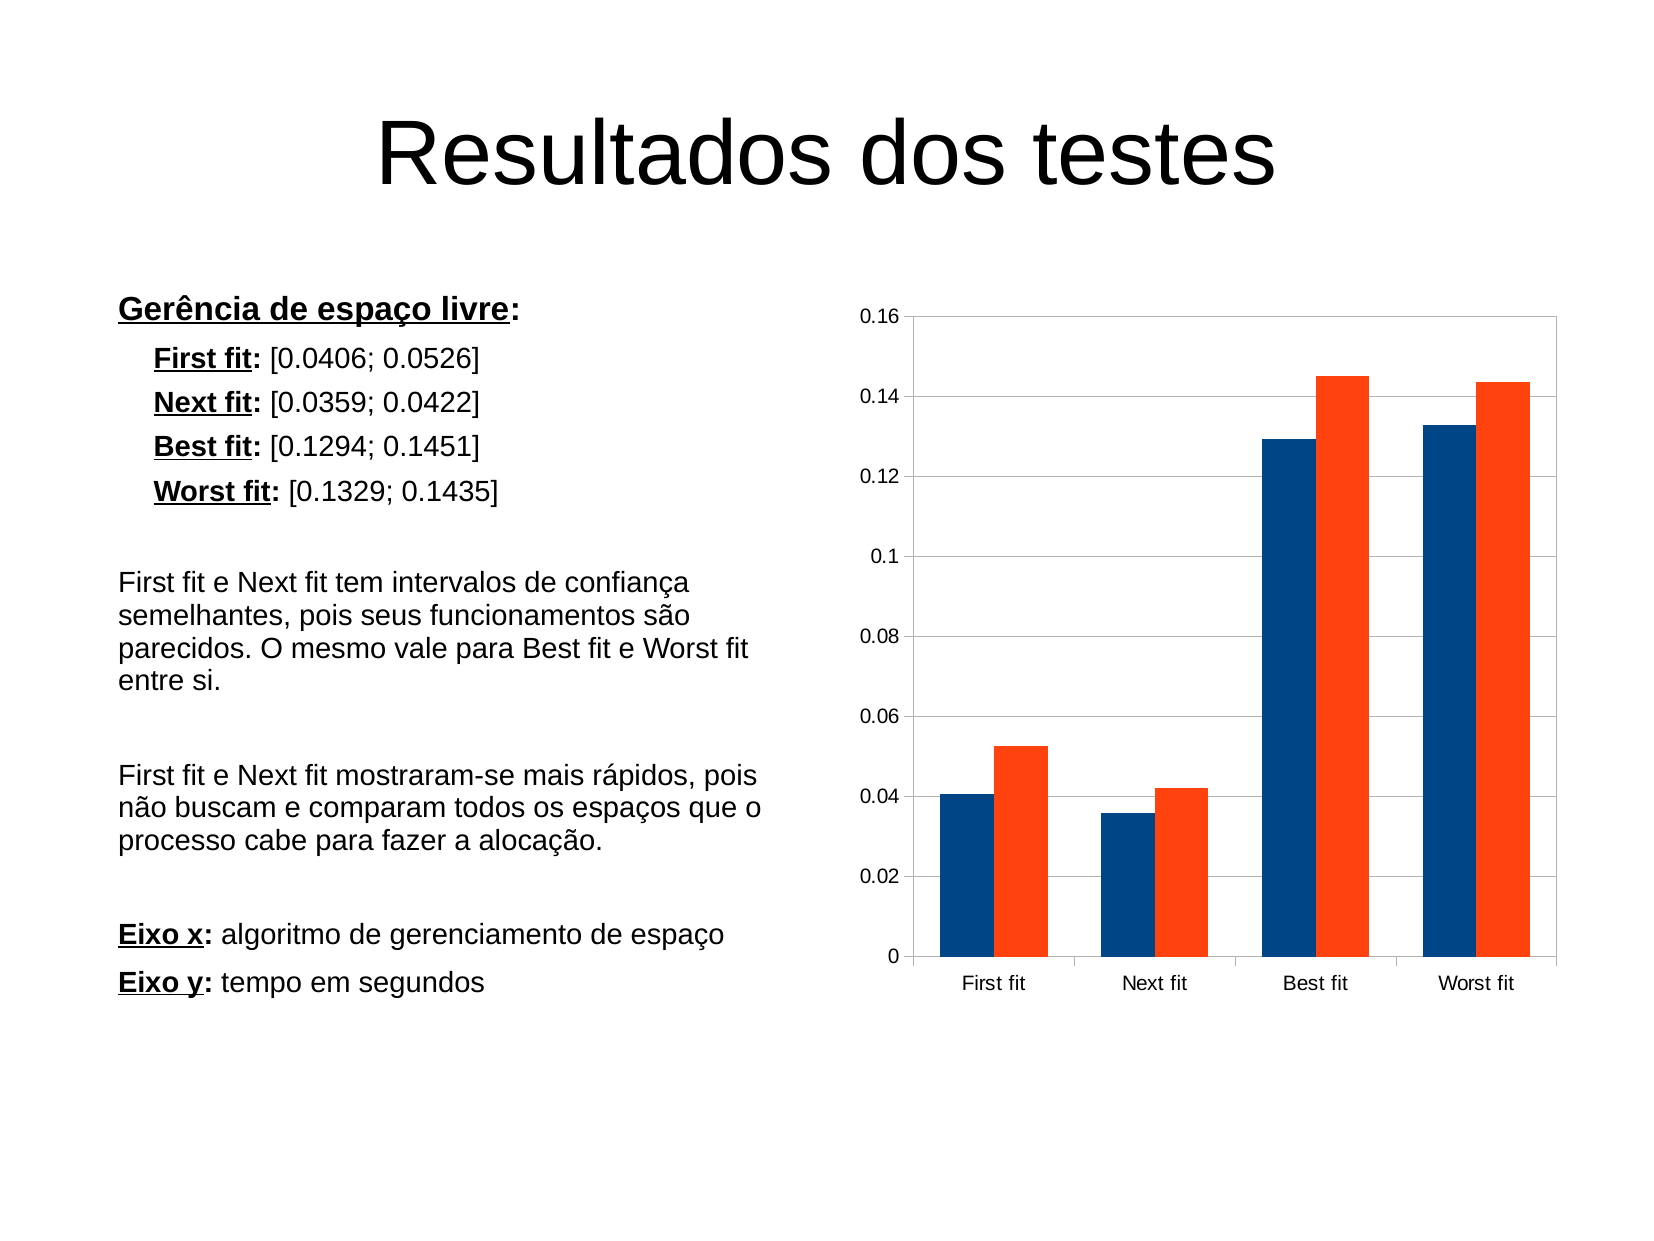

# Resultados dos testes
Gerência de espaço livre:
First fit: [0.0406; 0.0526]
Next fit: [0.0359; 0.0422]
Best fit: [0.1294; 0.1451]
Worst fit: [0.1329; 0.1435]
First fit e Next fit tem intervalos de confiança semelhantes, pois seus funcionamentos são parecidos. O mesmo vale para Best fit e Worst fit entre si.
First fit e Next fit mostraram-se mais rápidos, pois não buscam e comparam todos os espaços que o processo cabe para fazer a alocação.
Eixo x: algoritmo de gerenciamento de espaço
Eixo y: tempo em segundos
### Chart
| Category | Column | Column 2 |
|---|---|---|
| First fit | 0.0405498 | 0.0525714 |
| Next fit | 0.0358858 | 0.0421842 |
| Best fit | 0.129356 | 0.145142 |
| Worst fit | 0.13288 | 0.14349 |